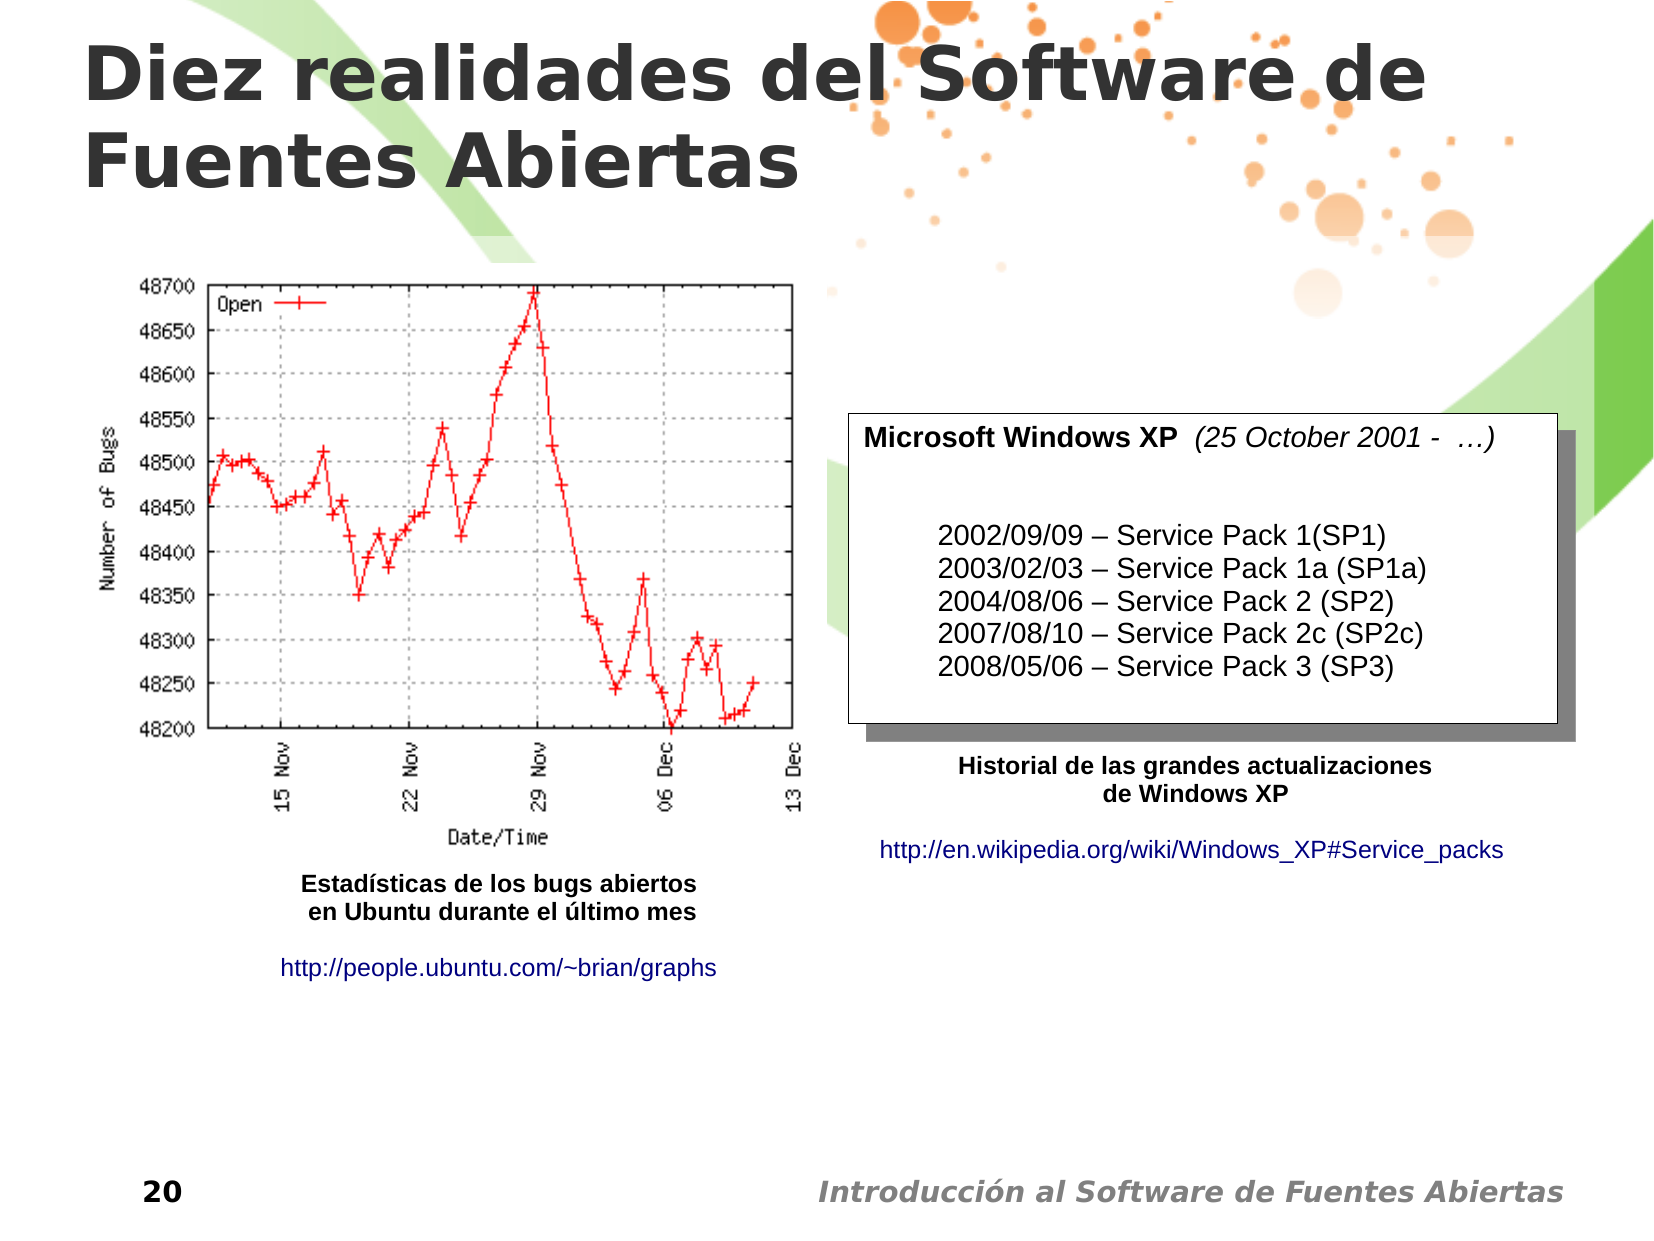

# Diez realidades del Software de Fuentes Abiertas
Estadísticas de los bugs abiertos
en Ubuntu durante el último mes
http://people.ubuntu.com/~brian/graphs
Microsoft Windows XP (25 October 2001 - …)
	2002/09/09 – Service Pack 1(SP1)
	2003/02/03 – Service Pack 1a (SP1a)
	2004/08/06 – Service Pack 2 (SP2)
	2007/08/10 – Service Pack 2c (SP2c)
	2008/05/06 – Service Pack 3 (SP3)
Historial de las grandes actualizaciones
de Windows XP
http://en.wikipedia.org/wiki/Windows_XP#Service_packs